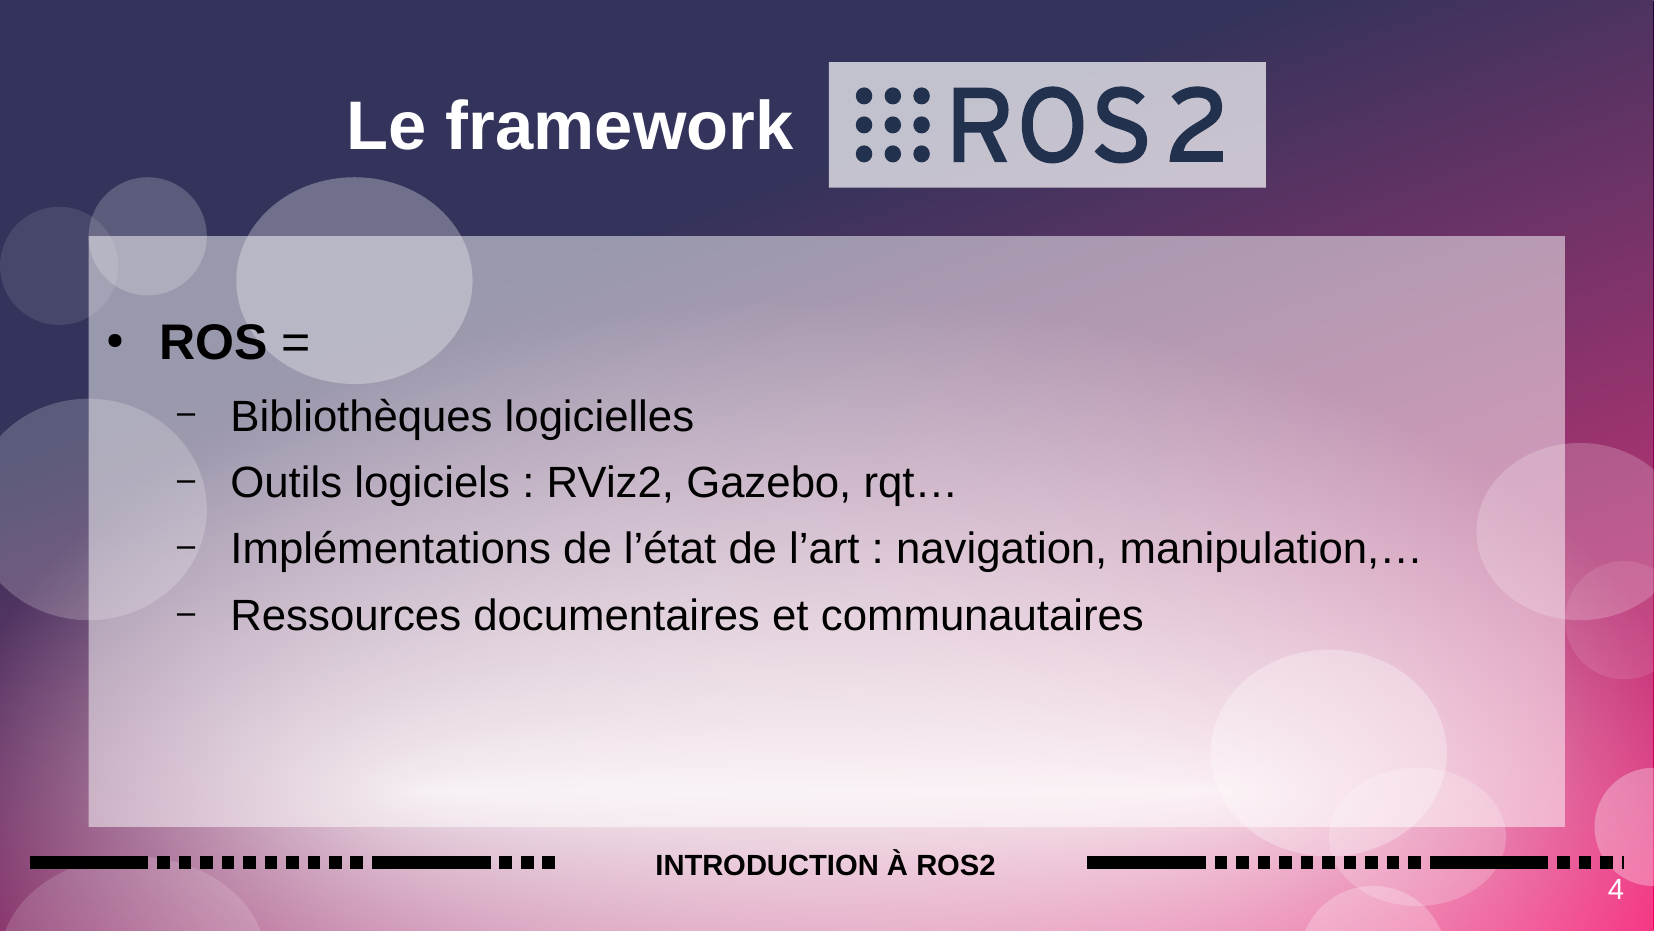

# Le framework
ROS =
Bibliothèques logicielles
Outils logiciels : RViz2, Gazebo, rqt…
Implémentations de l’état de l’art : navigation, manipulation,…
Ressources documentaires et communautaires